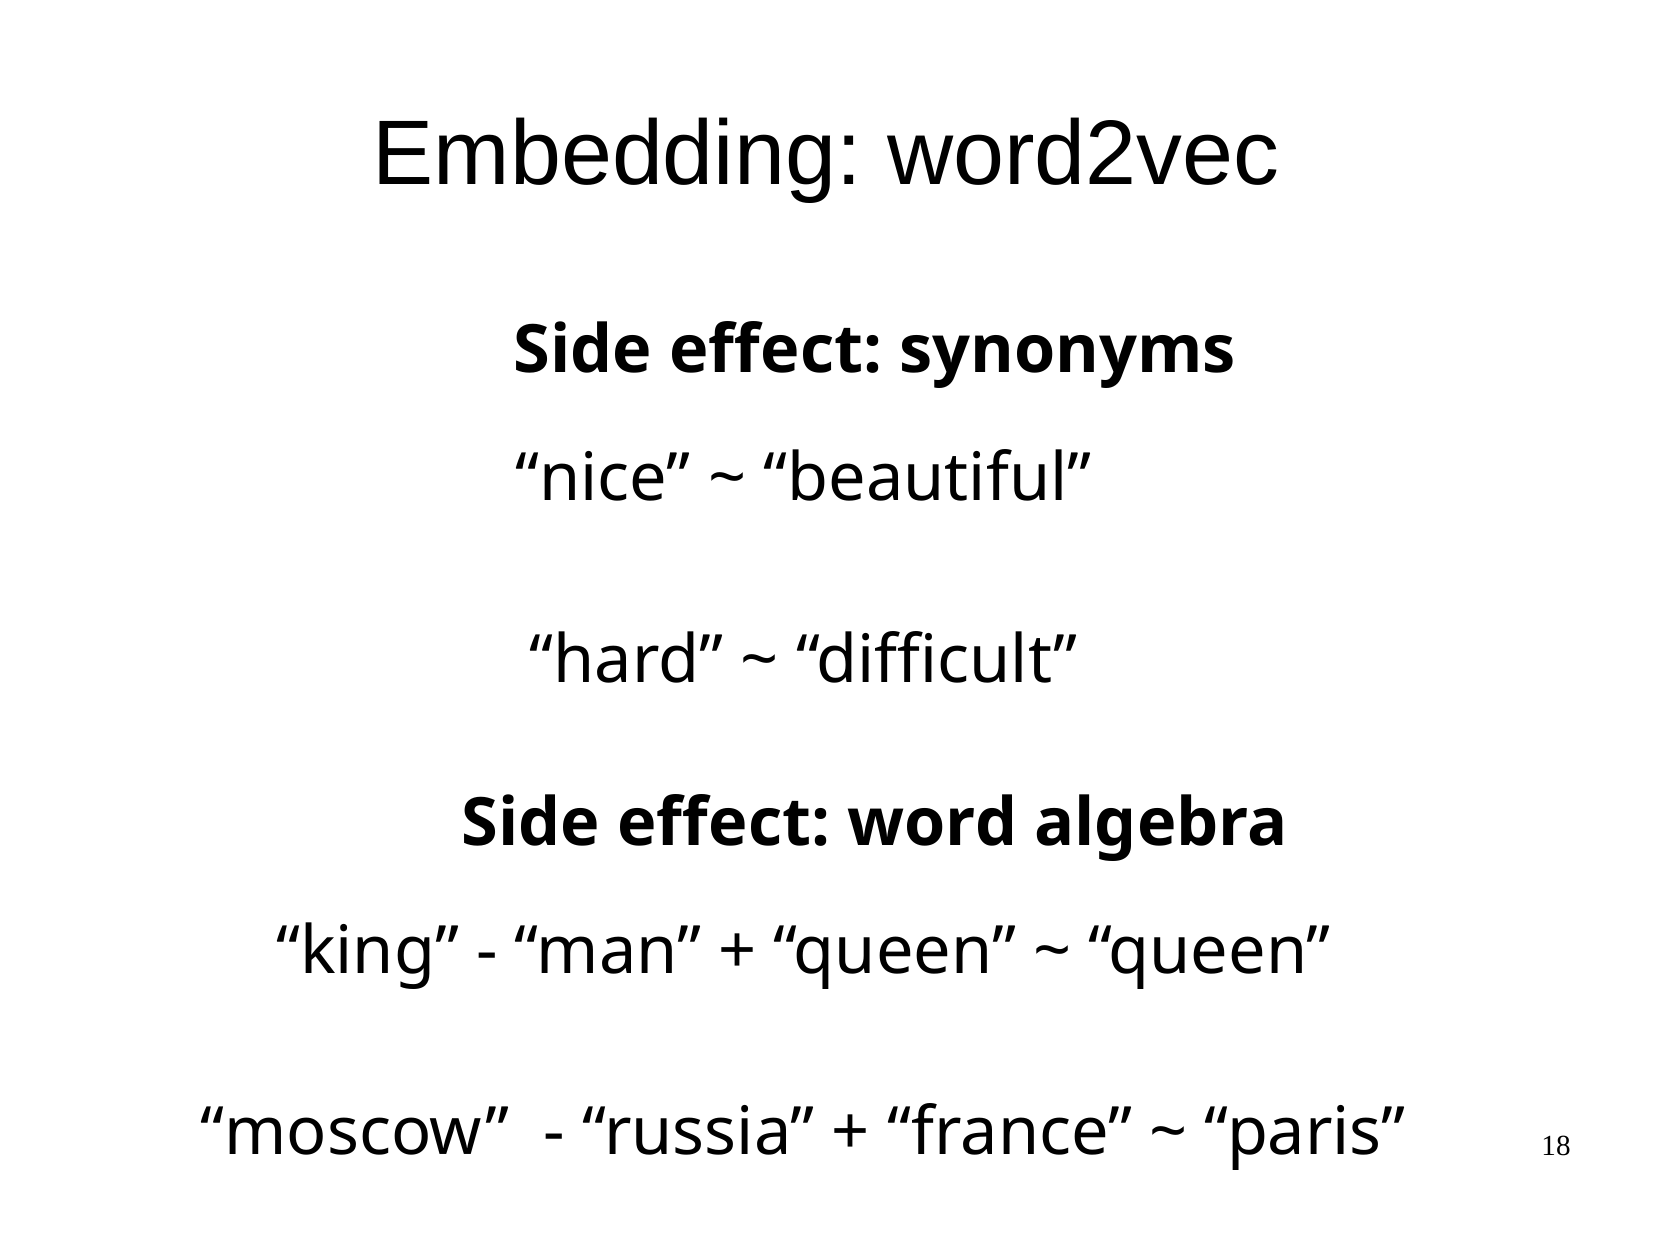

# Embedding: word2vec
Side effect: synonyms
“nice” ~ “beautiful”
“hard” ~ “difficult”
Side effect: word algebra
“king” - “man” + “queen” ~ “queen”
“moscow” - “russia” + “france” ~ “paris”
18